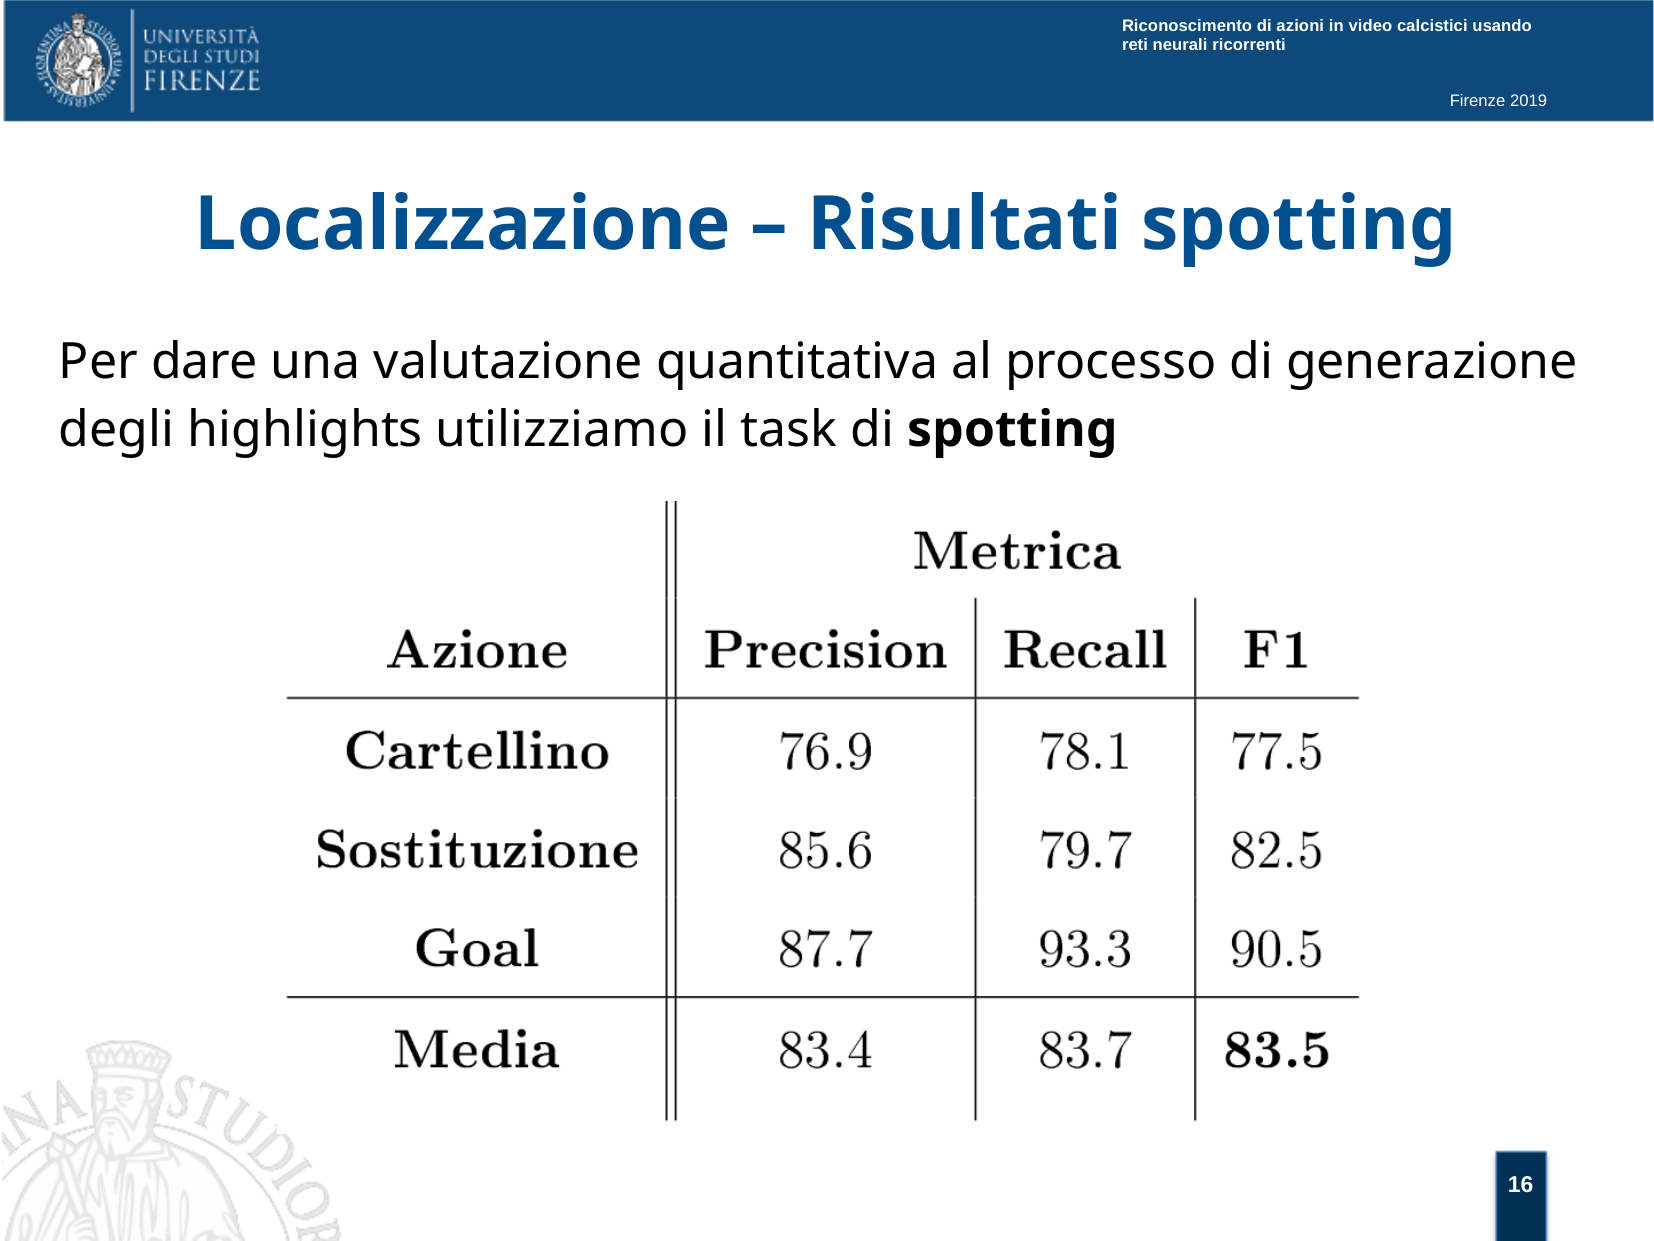

Riconoscimento di azioni in video calcistici usando reti neurali ricorrenti
Firenze 2019
Localizzazione – Risultati spotting
Per dare una valutazione quantitativa al processo di generazione degli highlights utilizziamo il task di spotting
16